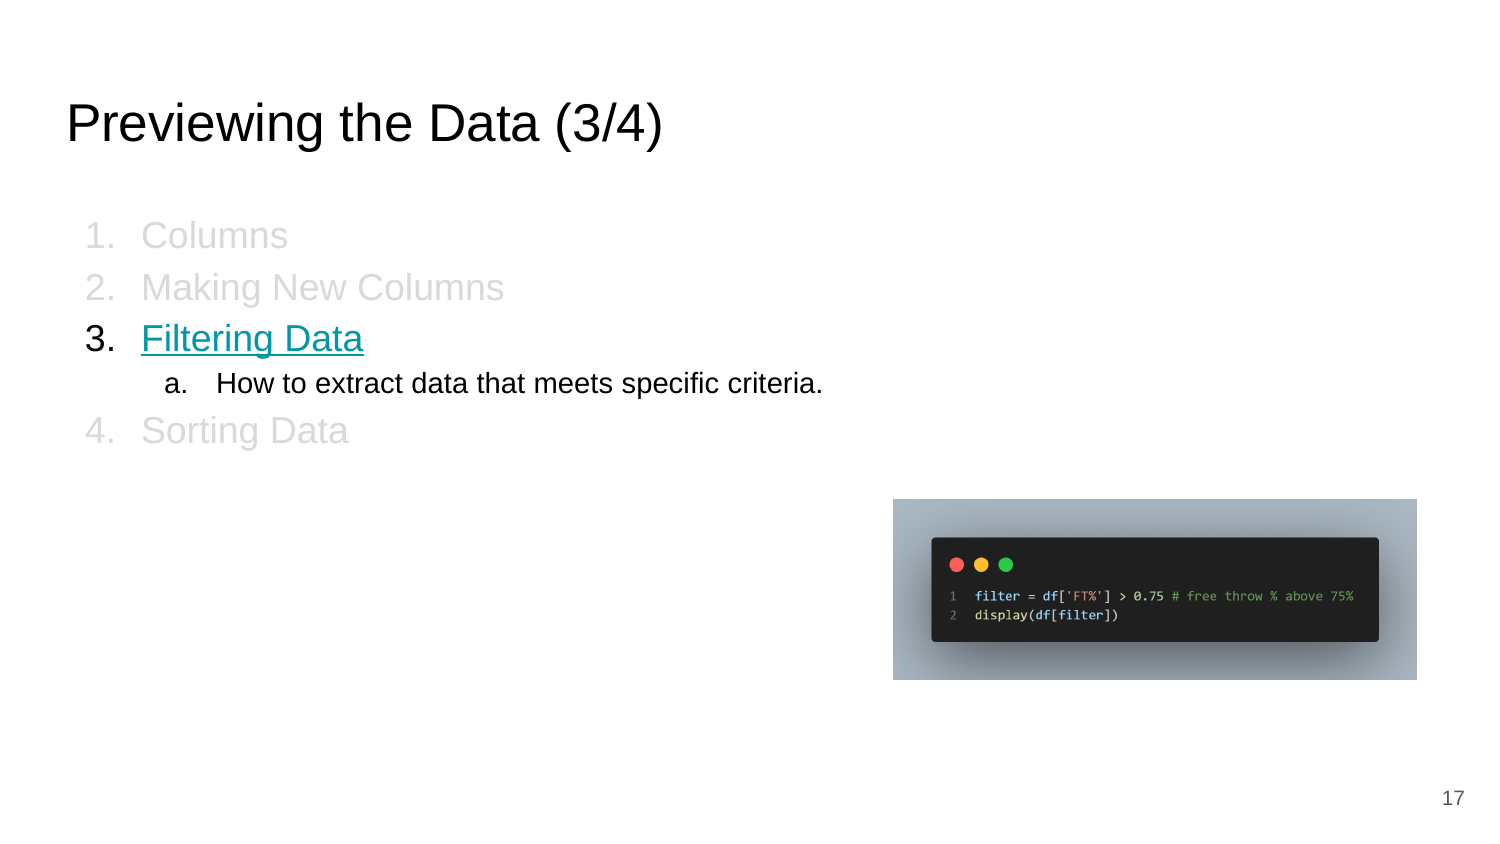

# Previewing the Data (3/4)
Columns
Making New Columns
Filtering Data
How to extract data that meets specific criteria.
Sorting Data